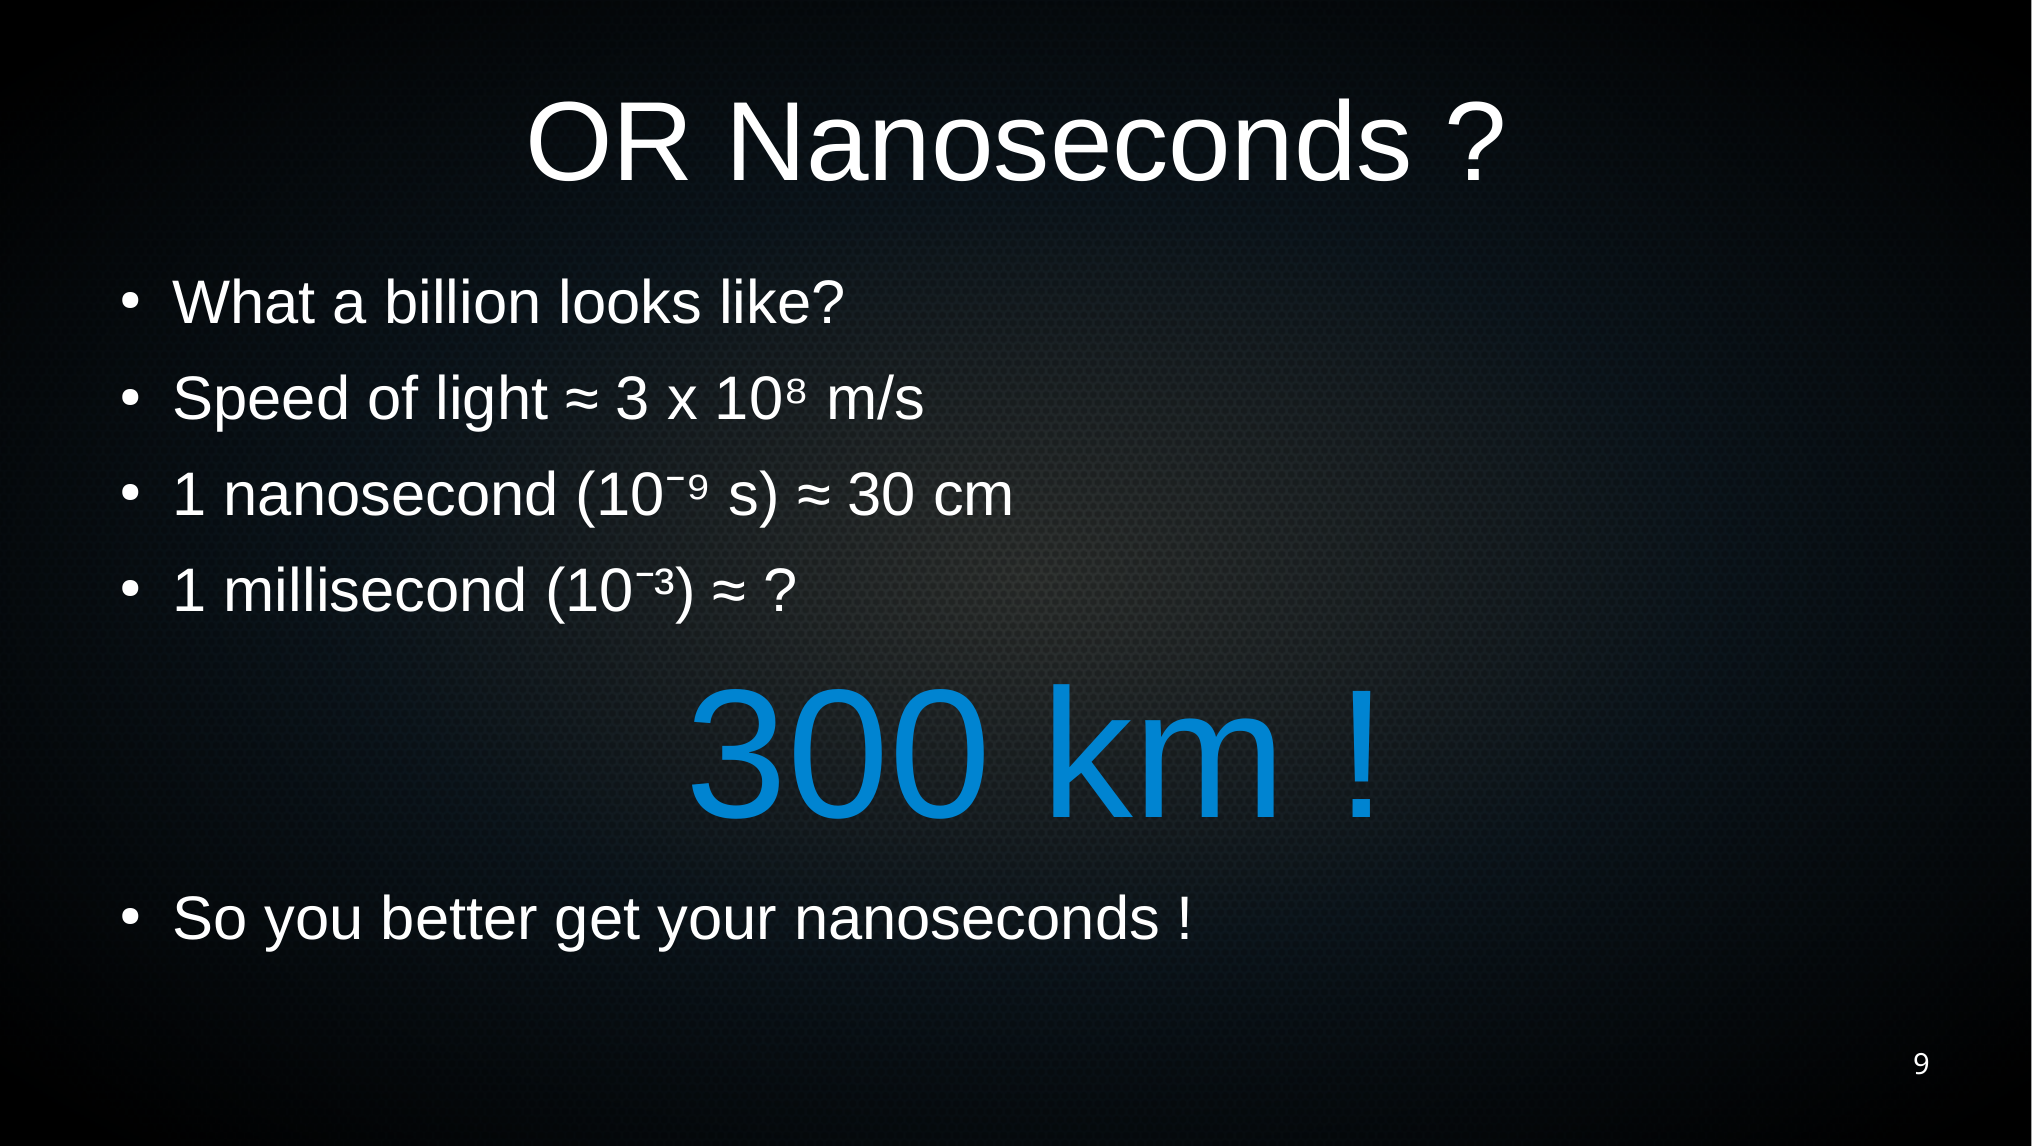

# OR Nanoseconds ?
What a billion looks like?
Speed of light ≈ 3 x 10⁸ m/s
1 nanosecond (10⁻⁹ s) ≈ 30 cm
1 millisecond (10⁻³) ≈ ?
300 km !
So you better get your nanoseconds !
9